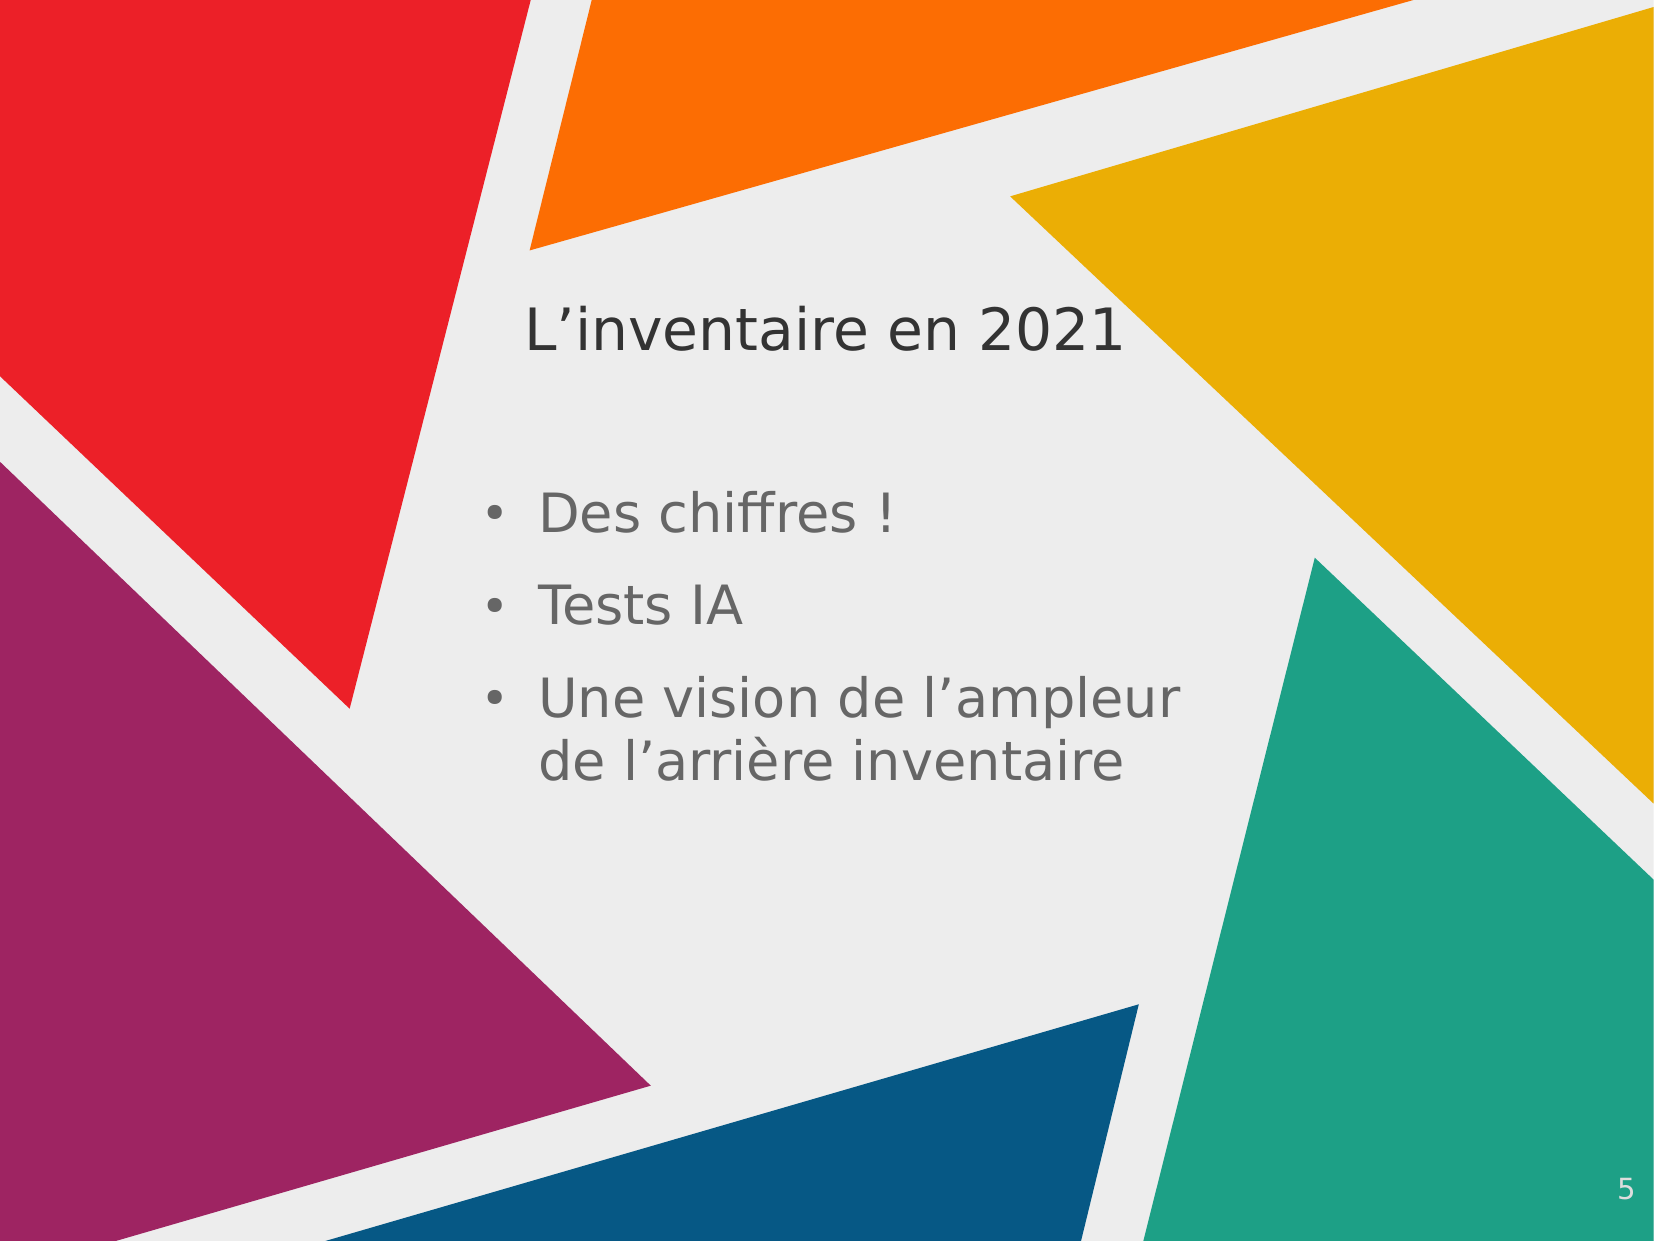

# L’inventaire en 2021
Des chiffres !
Tests IA
Une vision de l’ampleur de l’arrière inventaire
5